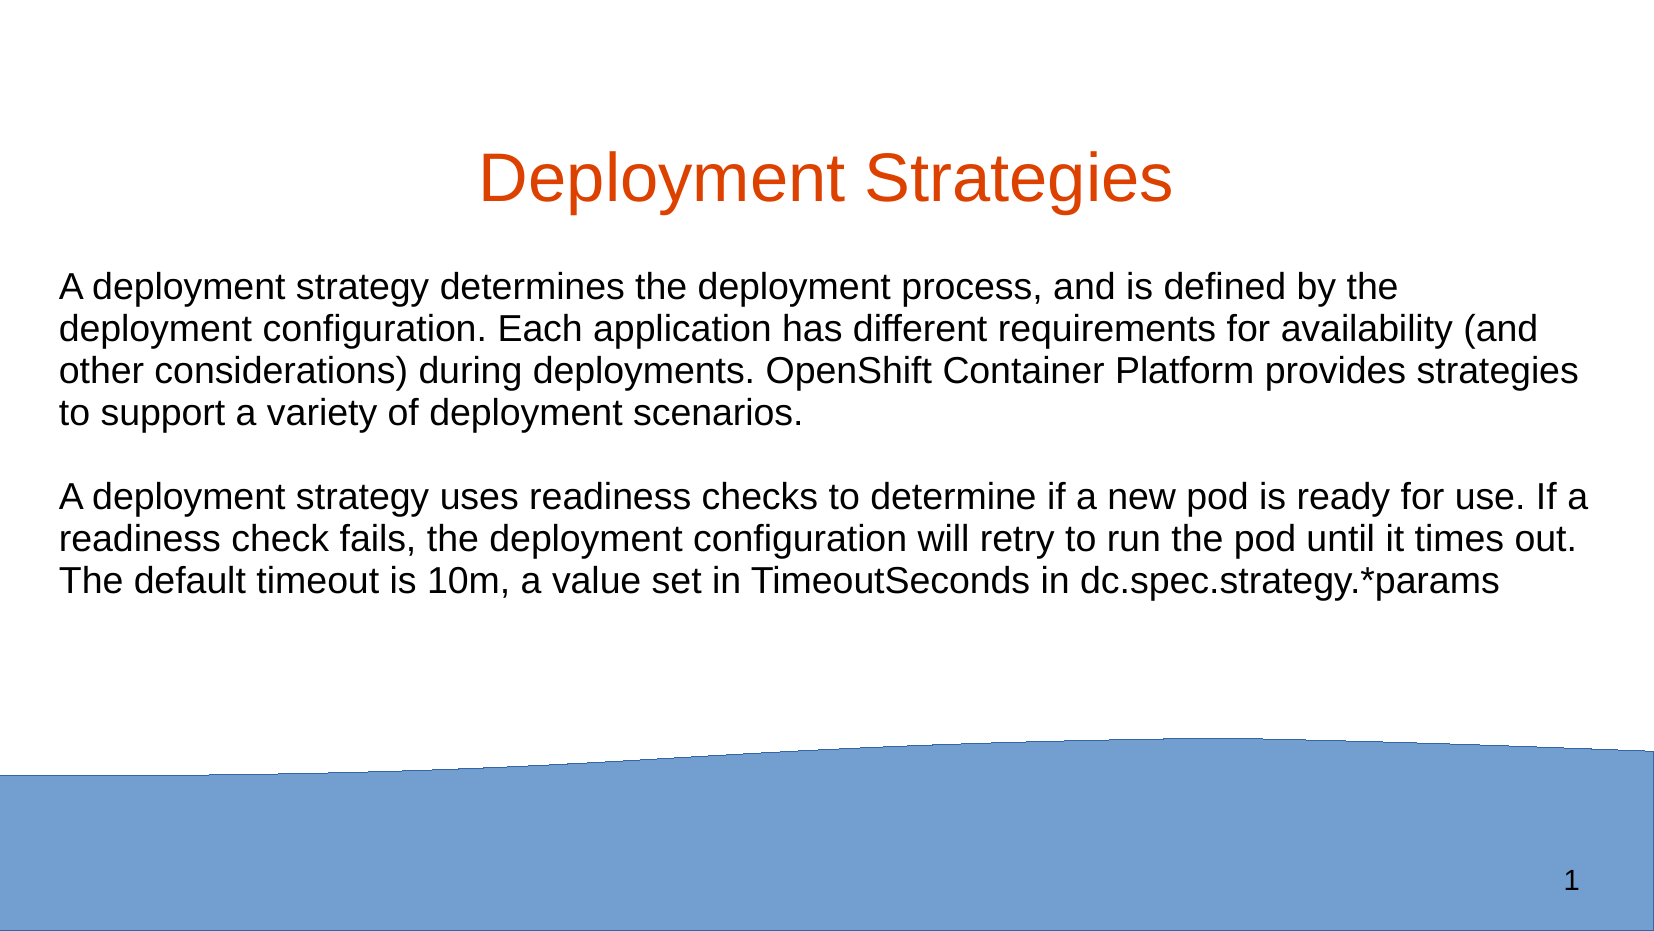

# Deployment Strategies
A deployment strategy determines the deployment process, and is defined by the deployment configuration. Each application has different requirements for availability (and other considerations) during deployments. OpenShift Container Platform provides strategies to support a variety of deployment scenarios.
A deployment strategy uses readiness checks to determine if a new pod is ready for use. If a readiness check fails, the deployment configuration will retry to run the pod until it times out. The default timeout is 10m, a value set in TimeoutSeconds in dc.spec.strategy.*params